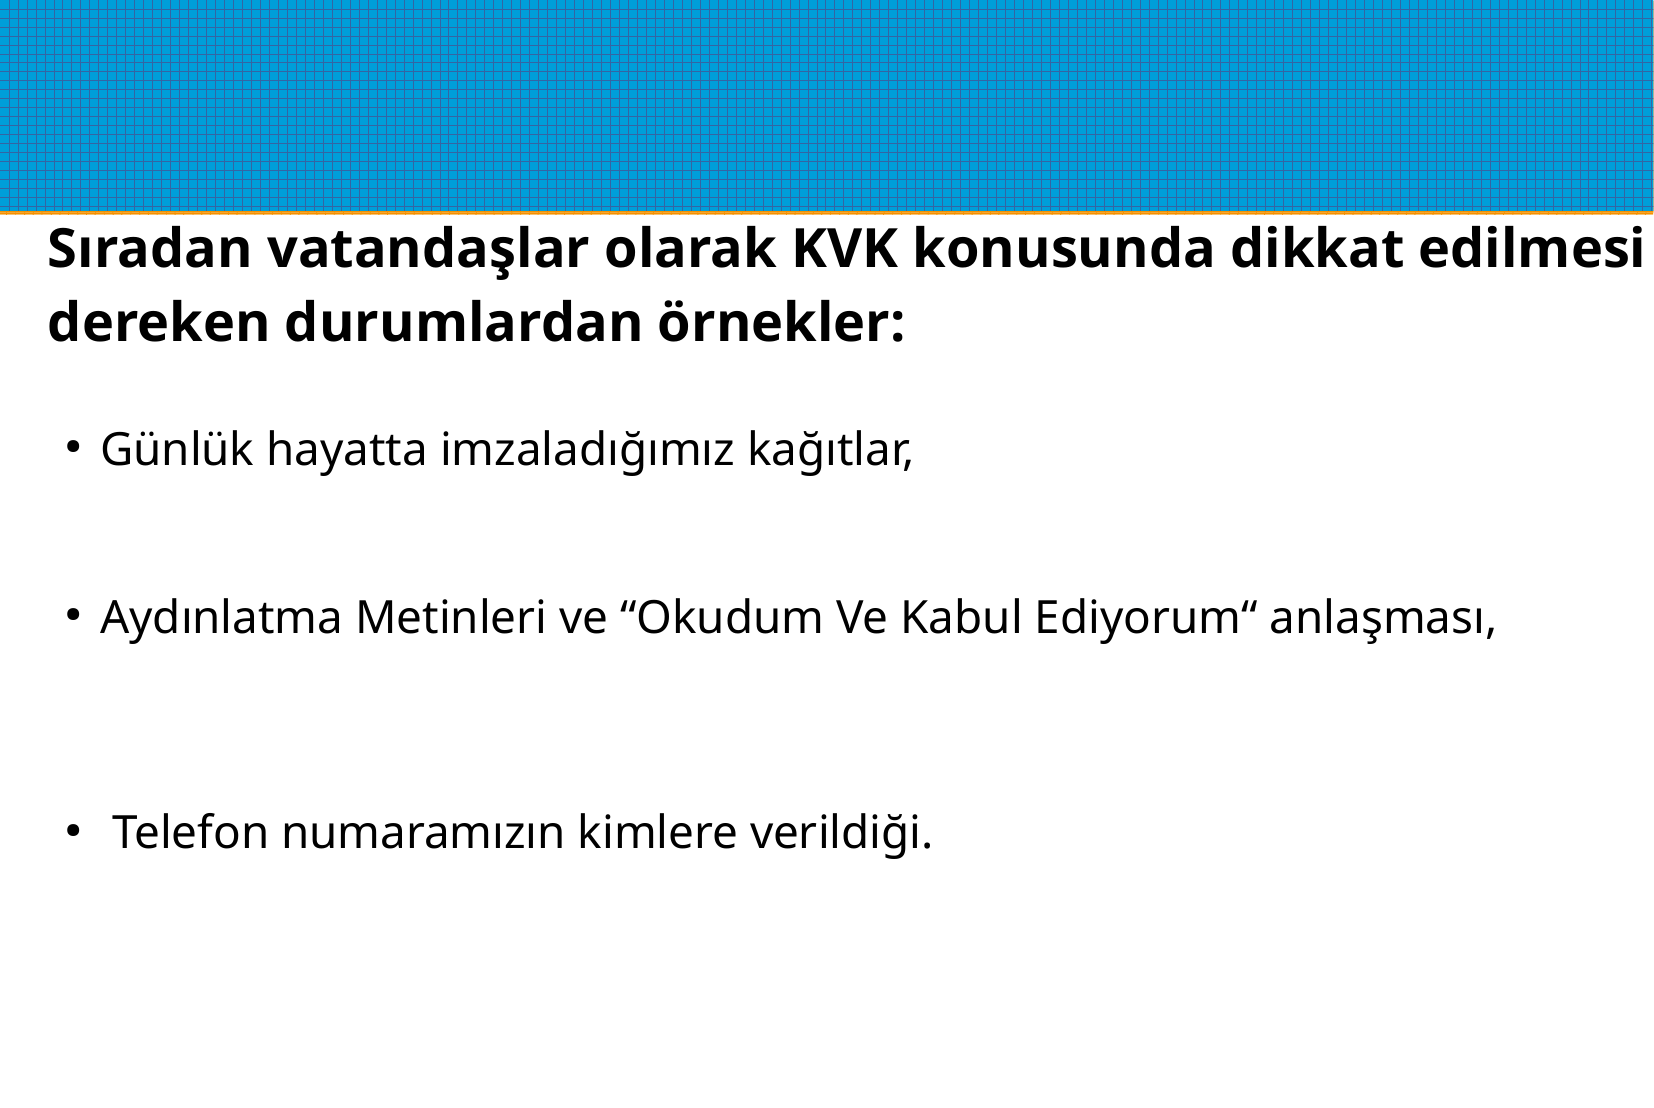

Sıradan vatandaşlar olarak KVK konusunda dikkat edilmesi
dereken durumlardan örnekler:
Günlük hayatta imzaladığımız kağıtlar,
Aydınlatma Metinleri ve “Okudum Ve Kabul Ediyorum“ anlaşması,
 Telefon numaramızın kimlere verildiği.